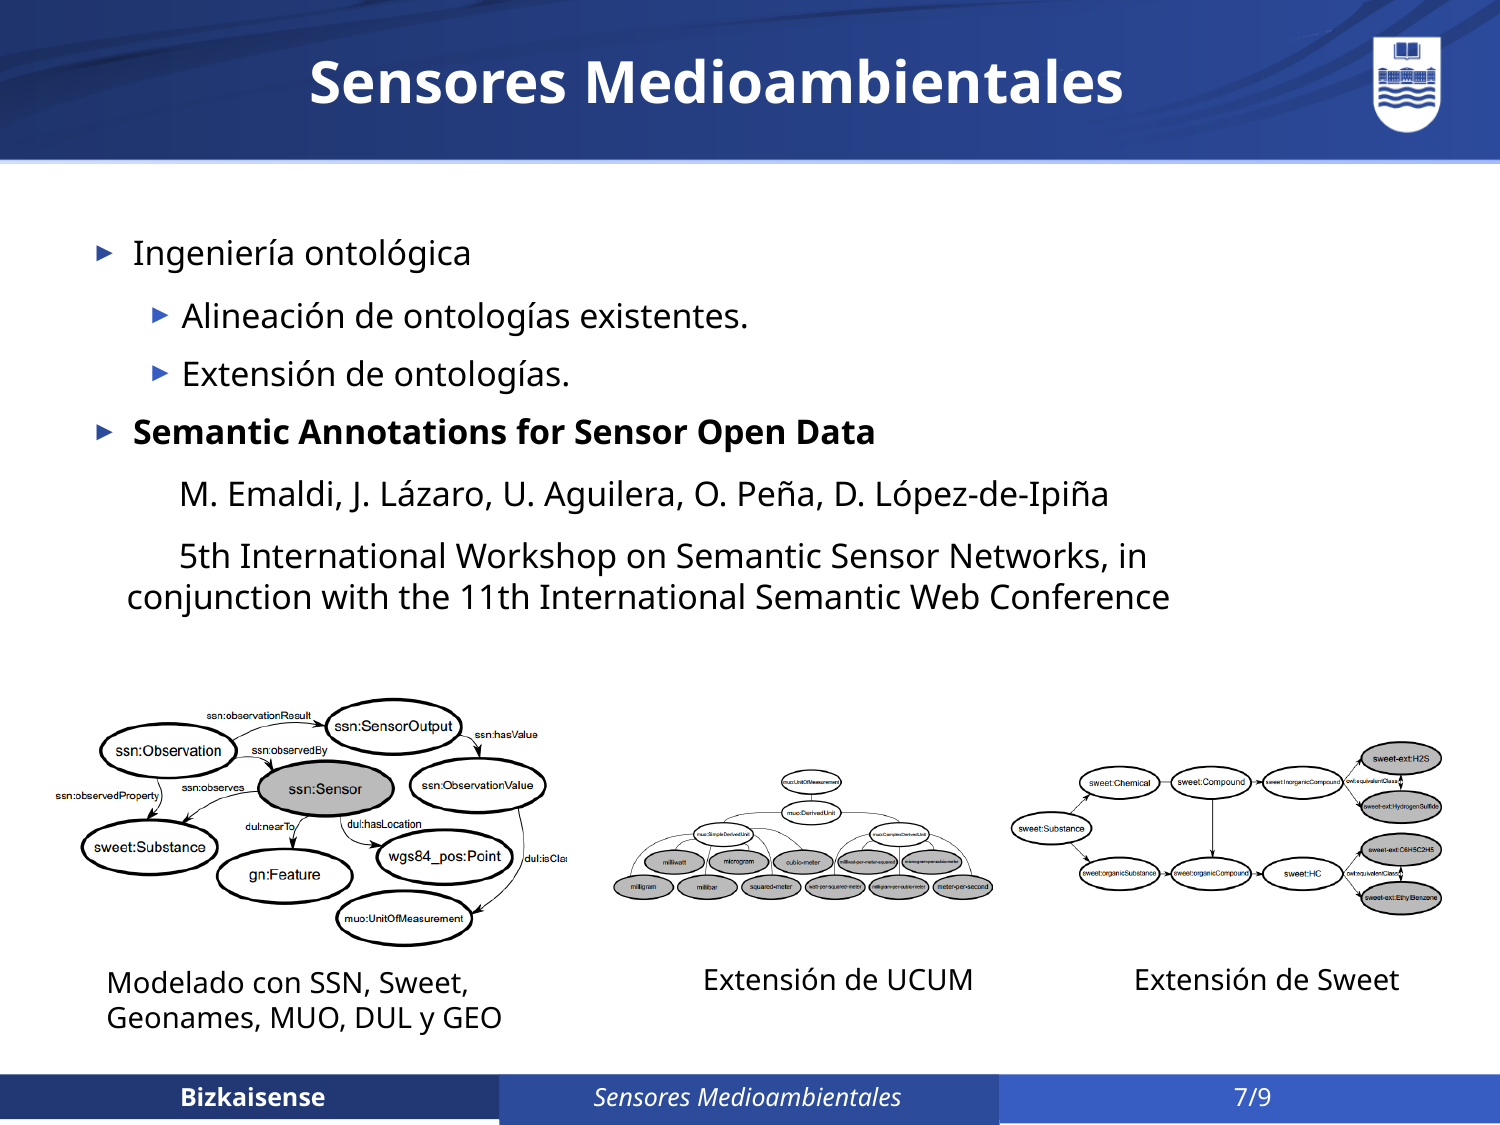

Sensores Medioambientales
Ingeniería ontológica
Alineación de ontologías existentes.
Extensión de ontologías.
Semantic Annotations for Sensor Open Data
 M. Emaldi, J. Lázaro, U. Aguilera, O. Peña, D. López-de-Ipiña
 5th International Workshop on Semantic Sensor Networks, in conjunction with the 11th International Semantic Web Conference
Extensión de UCUM
# Extensión de Sweet
Modelado con SSN, Sweet, Geonames, MUO, DUL y GEO
Sensores Medioambientales